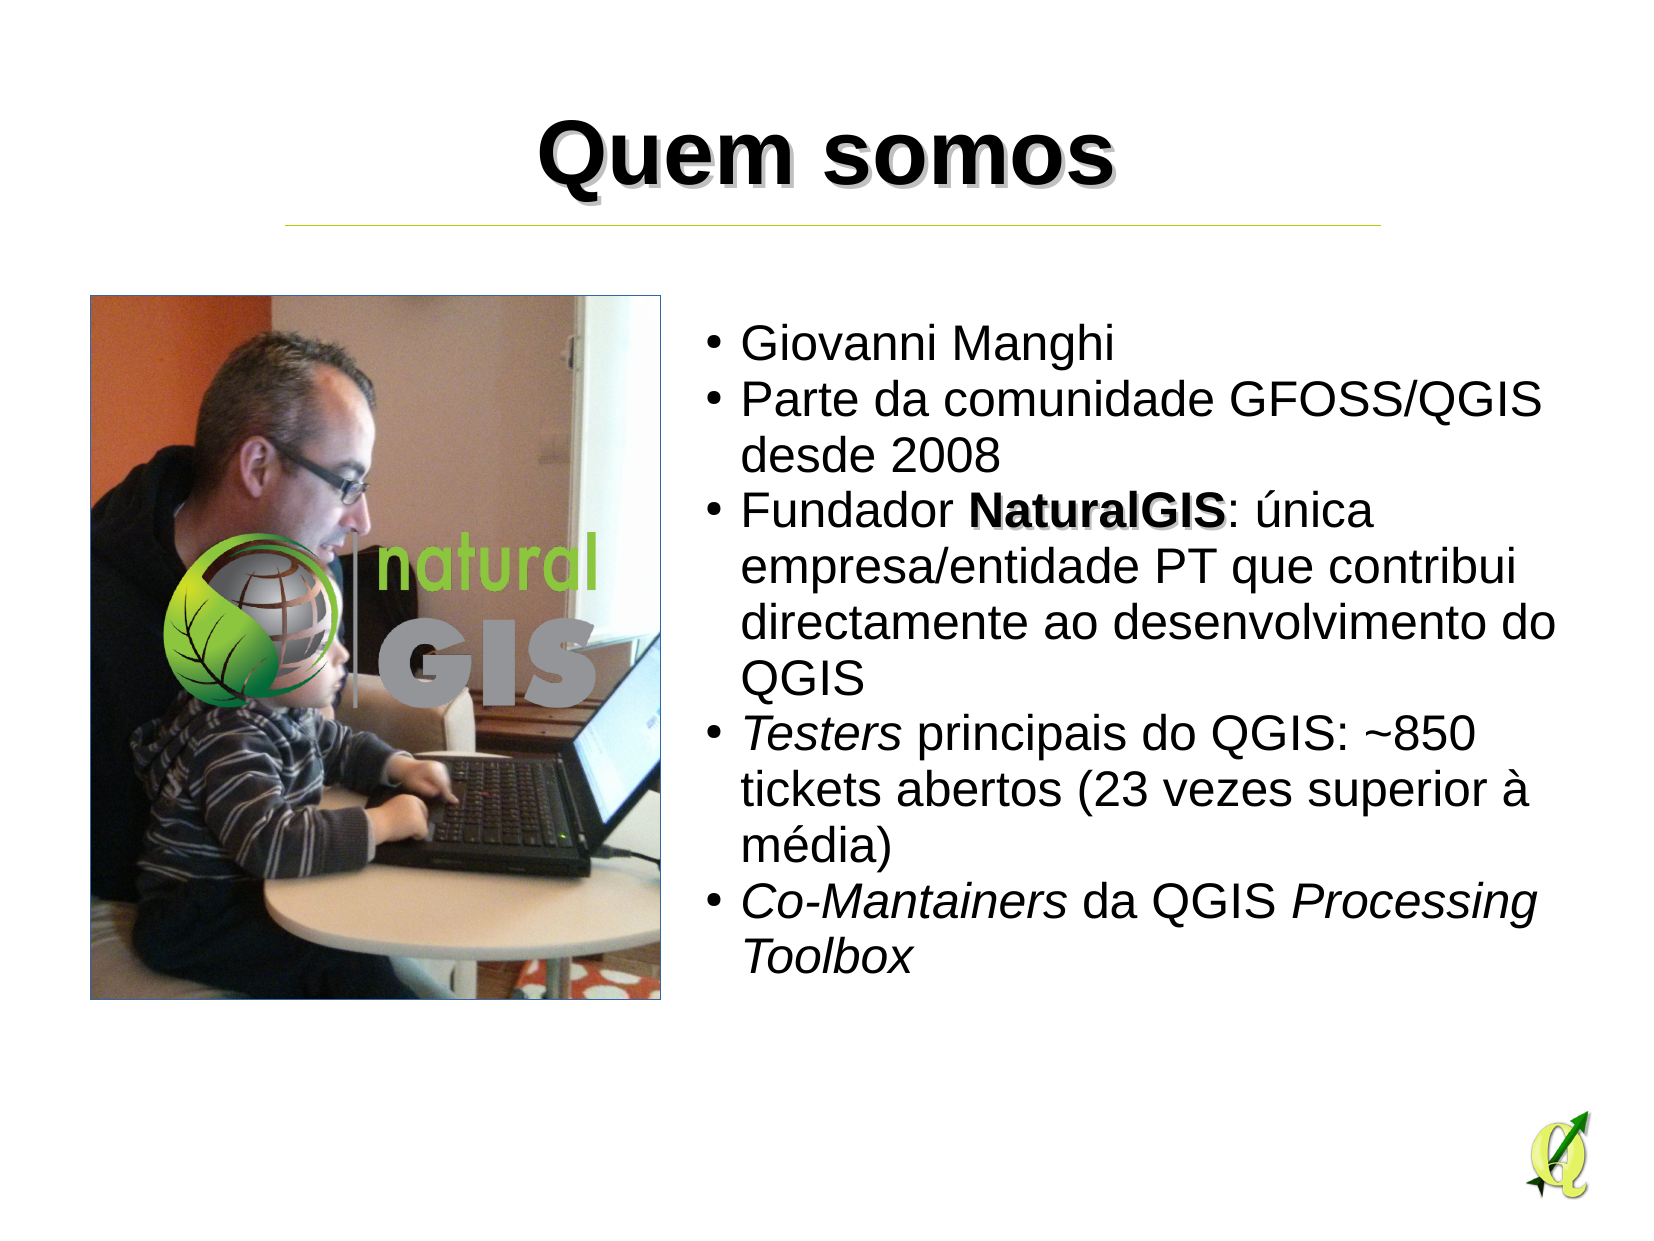

# Quem somos
Giovanni Manghi
Parte da comunidade GFOSS/QGIS desde 2008
Fundador NaturalGIS: única empresa/entidade PT que contribui directamente ao desenvolvimento do QGIS
Testers principais do QGIS: ~850 tickets abertos (23 vezes superior à média)
Co-Mantainers da QGIS Processing Toolbox